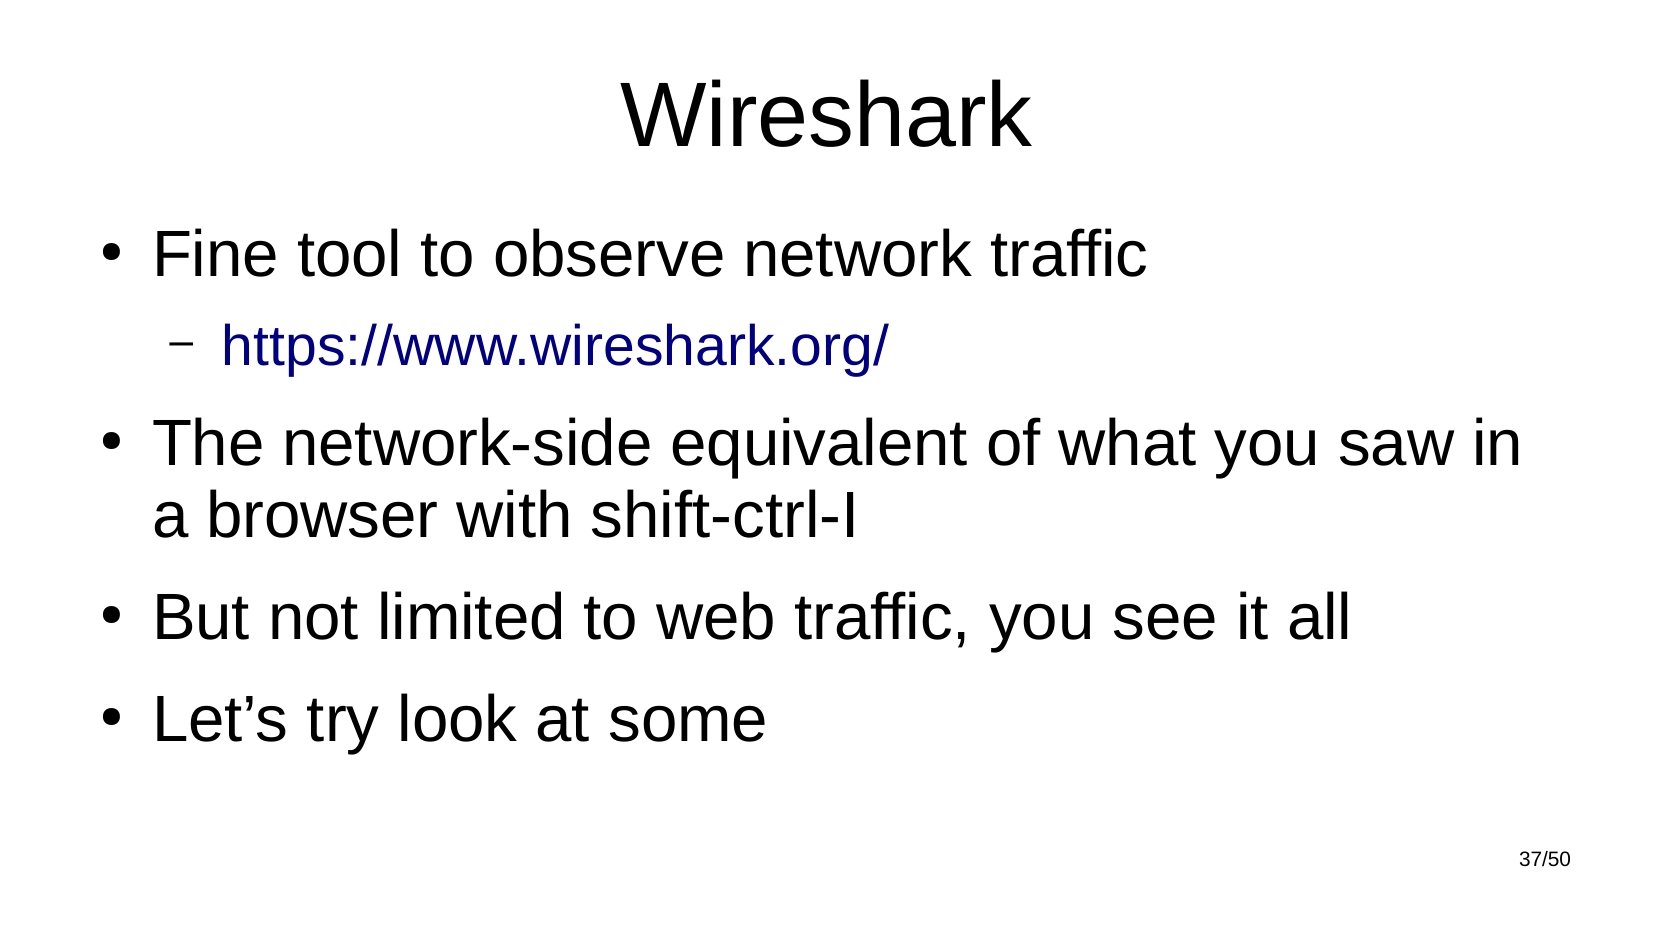

# Wireshark
Fine tool to observe network traffic
https://www.wireshark.org/
The network-side equivalent of what you saw in a browser with shift-ctrl-I
But not limited to web traffic, you see it all
Let’s try look at some
37